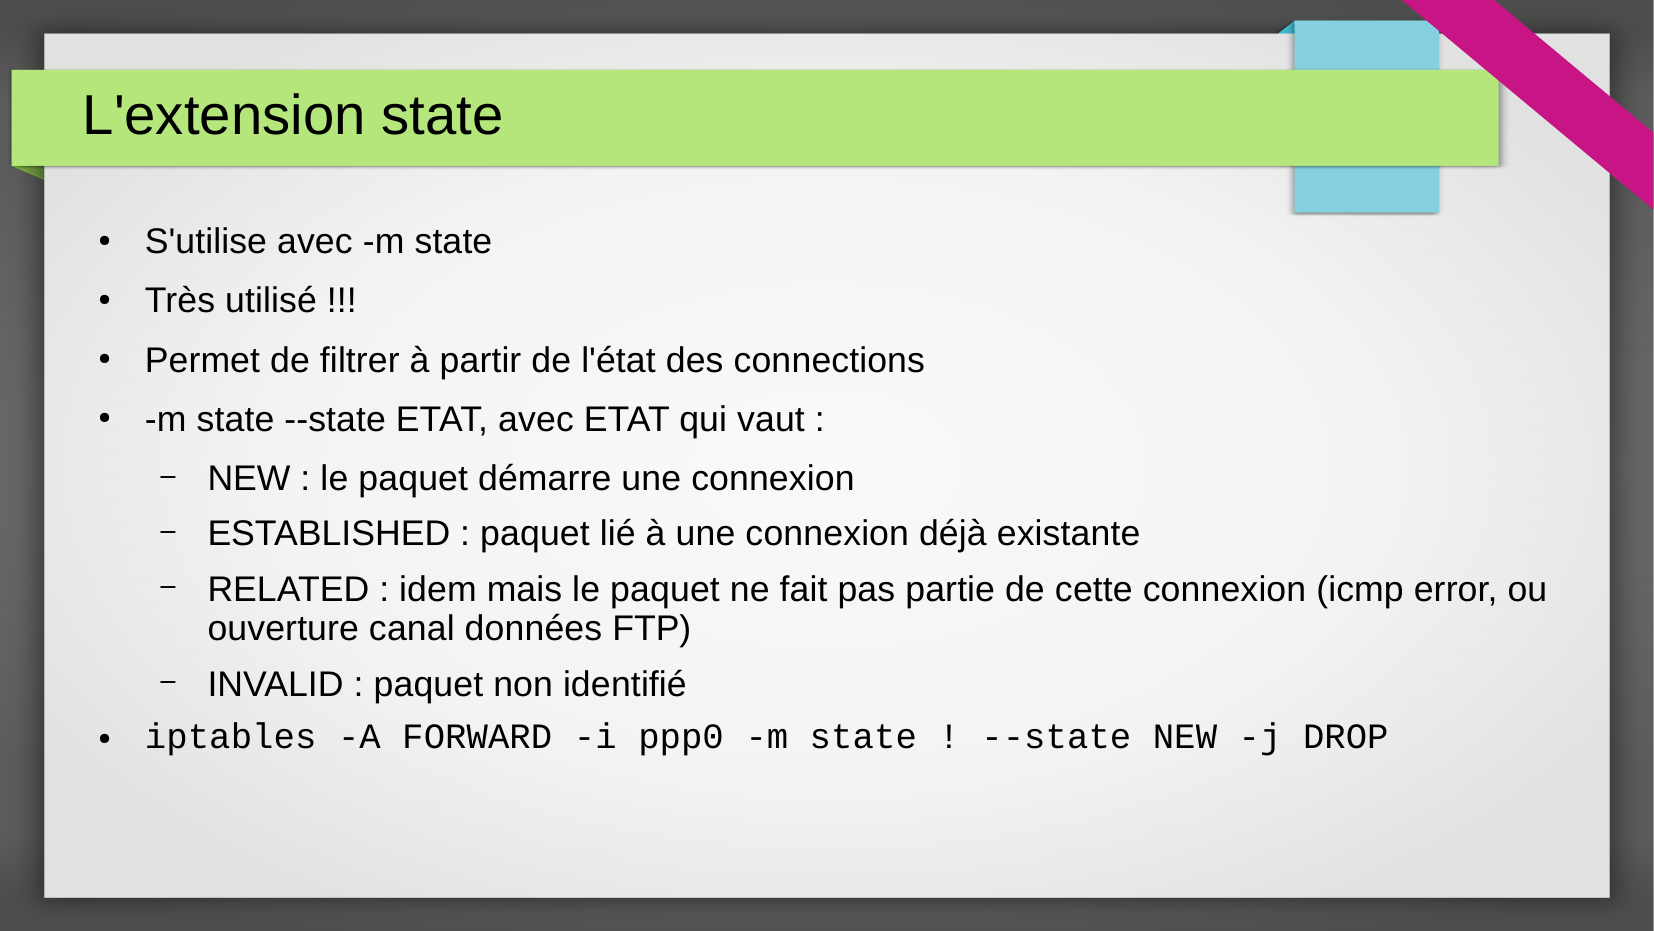

# L'extension state
S'utilise avec -m state
Très utilisé !!!
Permet de filtrer à partir de l'état des connections
-m state --state ETAT, avec ETAT qui vaut :
NEW : le paquet démarre une connexion
ESTABLISHED : paquet lié à une connexion déjà existante
RELATED : idem mais le paquet ne fait pas partie de cette connexion (icmp error, ou ouverture canal données FTP)
INVALID : paquet non identifié
iptables -A FORWARD -i ppp0 -m state ! --state NEW -j DROP